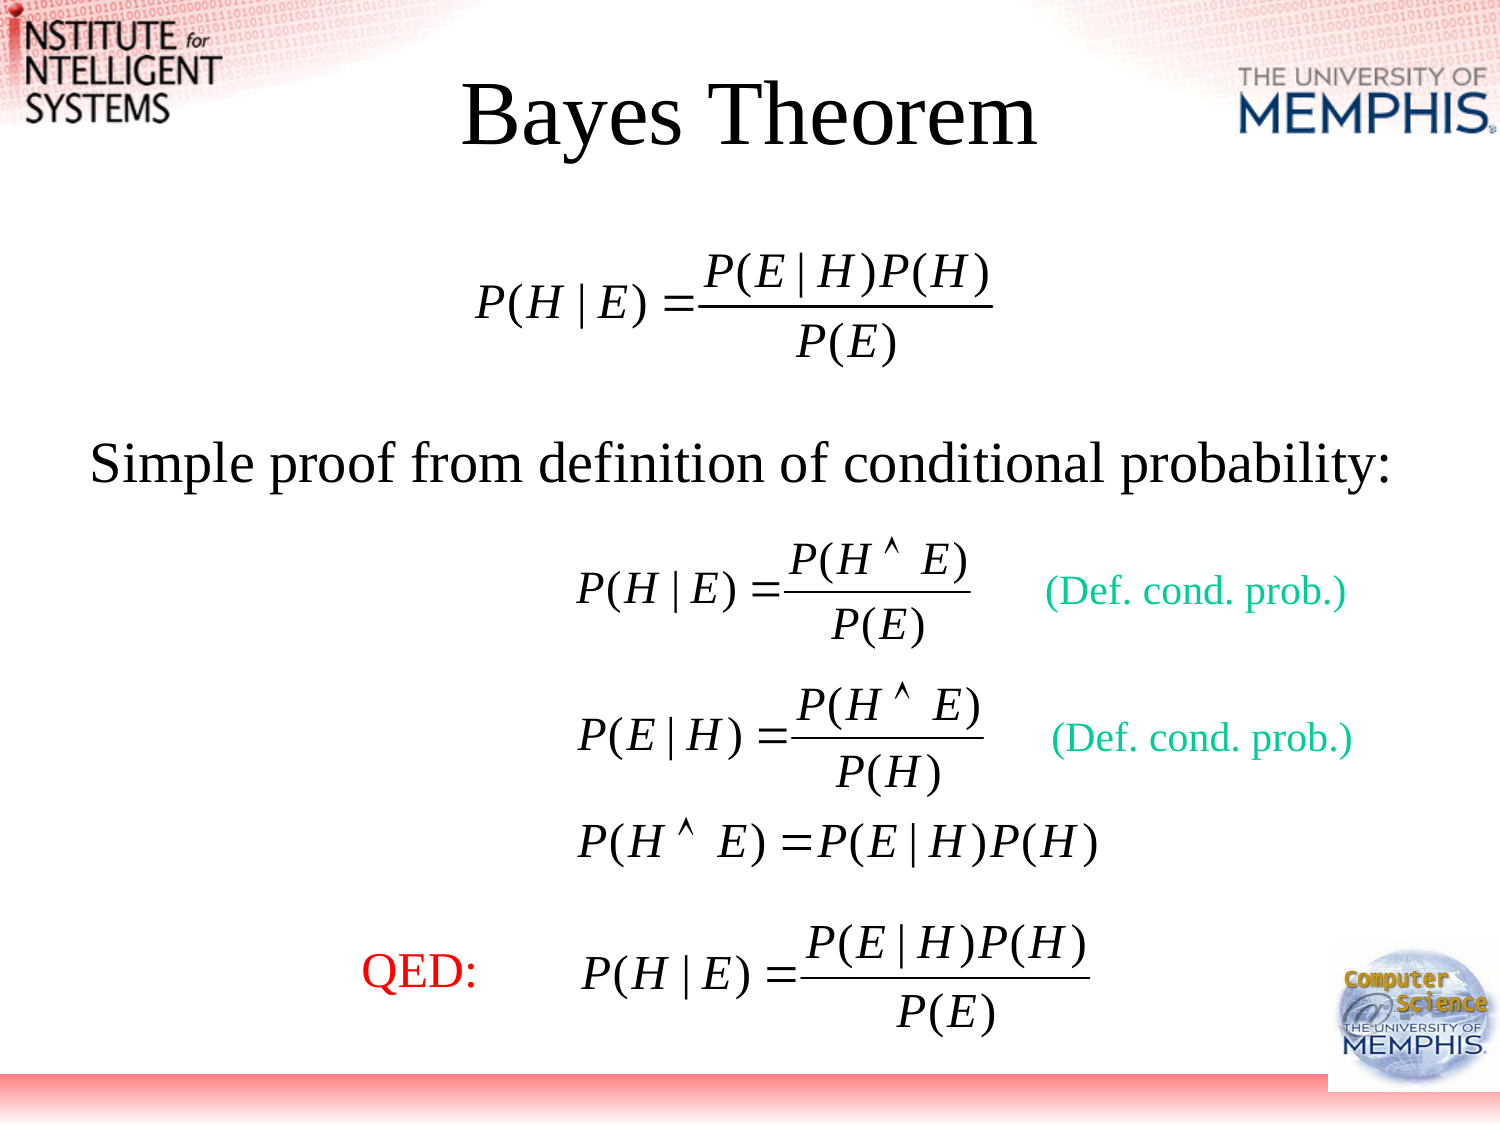

# Bayes Theorem
Simple proof from definition of conditional probability:
(Def. cond. prob.)
(Def. cond. prob.)
QED: